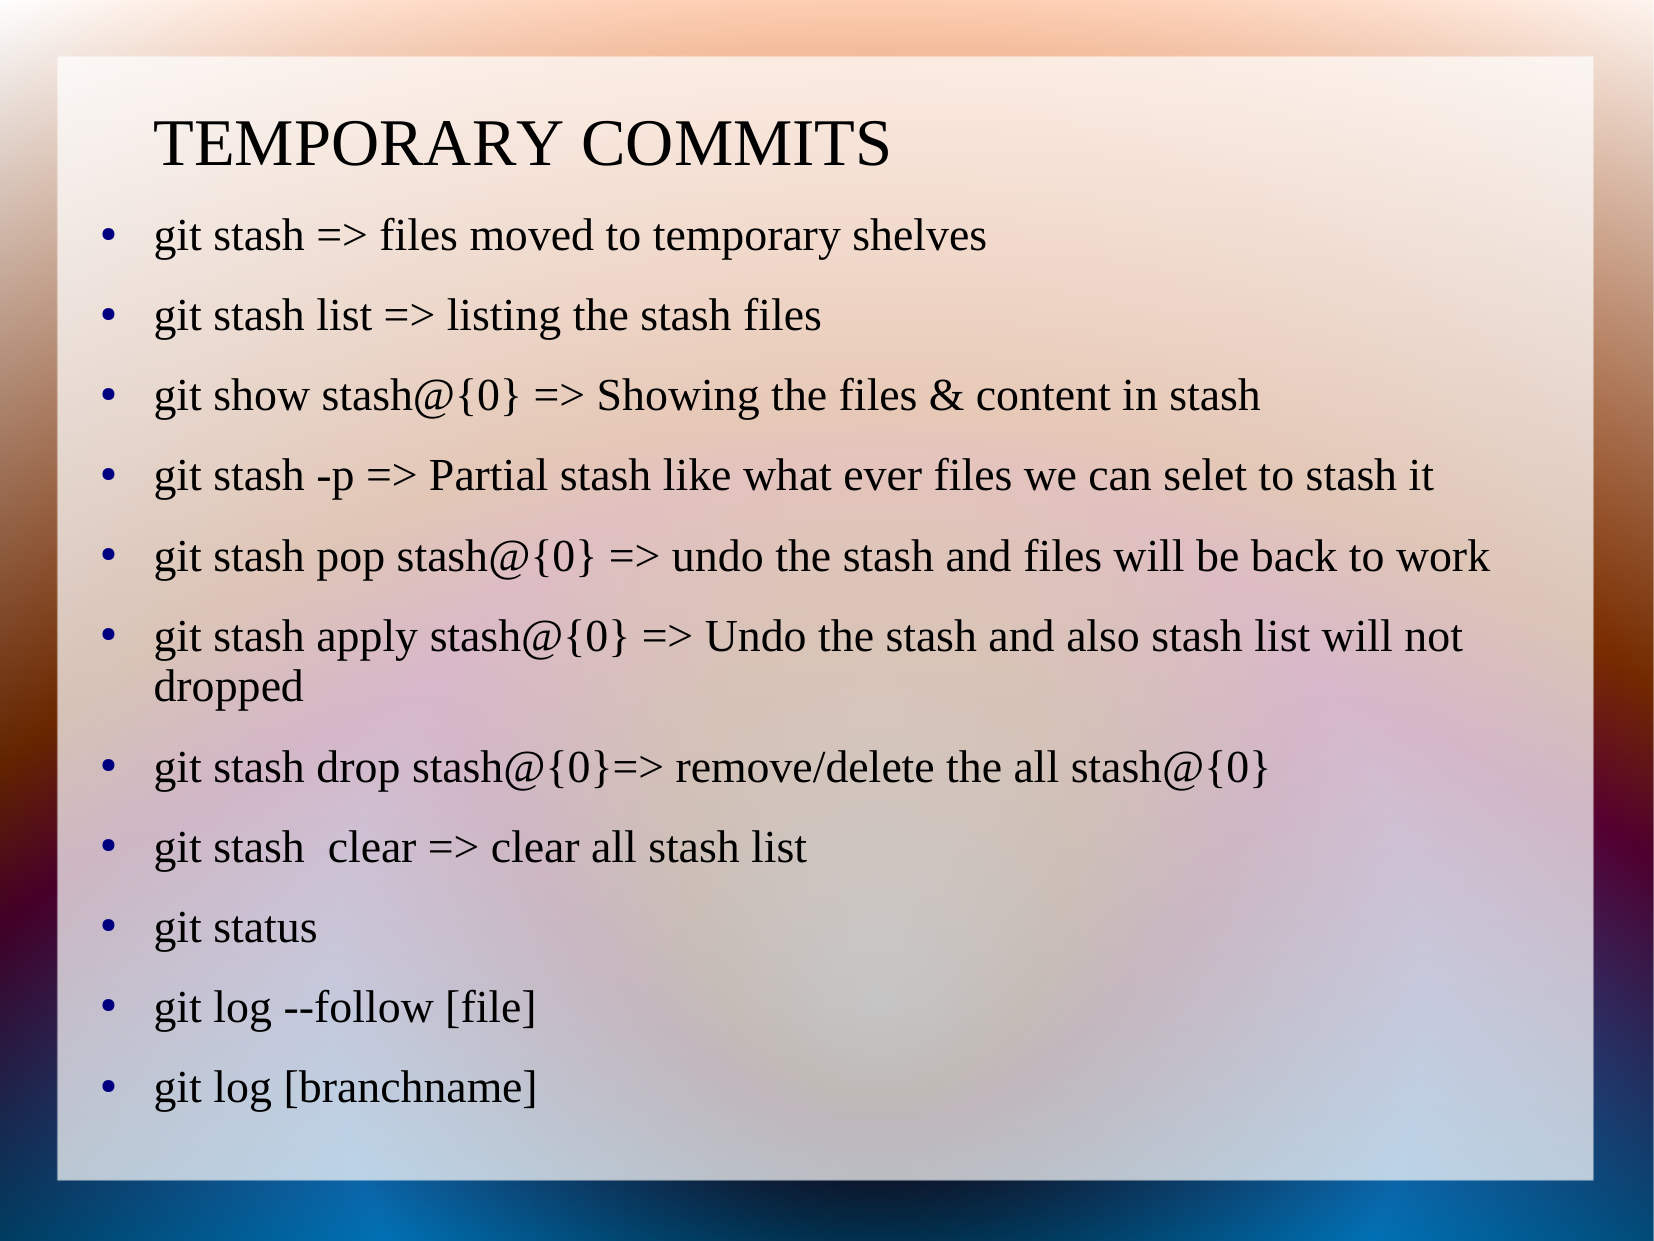

#
TEMPORARY COMMITS
git stash => files moved to temporary shelves
git stash list => listing the stash files
git show stash@{0} => Showing the files & content in stash
git stash -p => Partial stash like what ever files we can selet to stash it
git stash pop stash@{0} => undo the stash and files will be back to work
git stash apply stash@{0} => Undo the stash and also stash list will not dropped
git stash drop stash@{0}=> remove/delete the all stash@{0}
git stash clear => clear all stash list
git status
git log --follow [file]
git log [branchname]